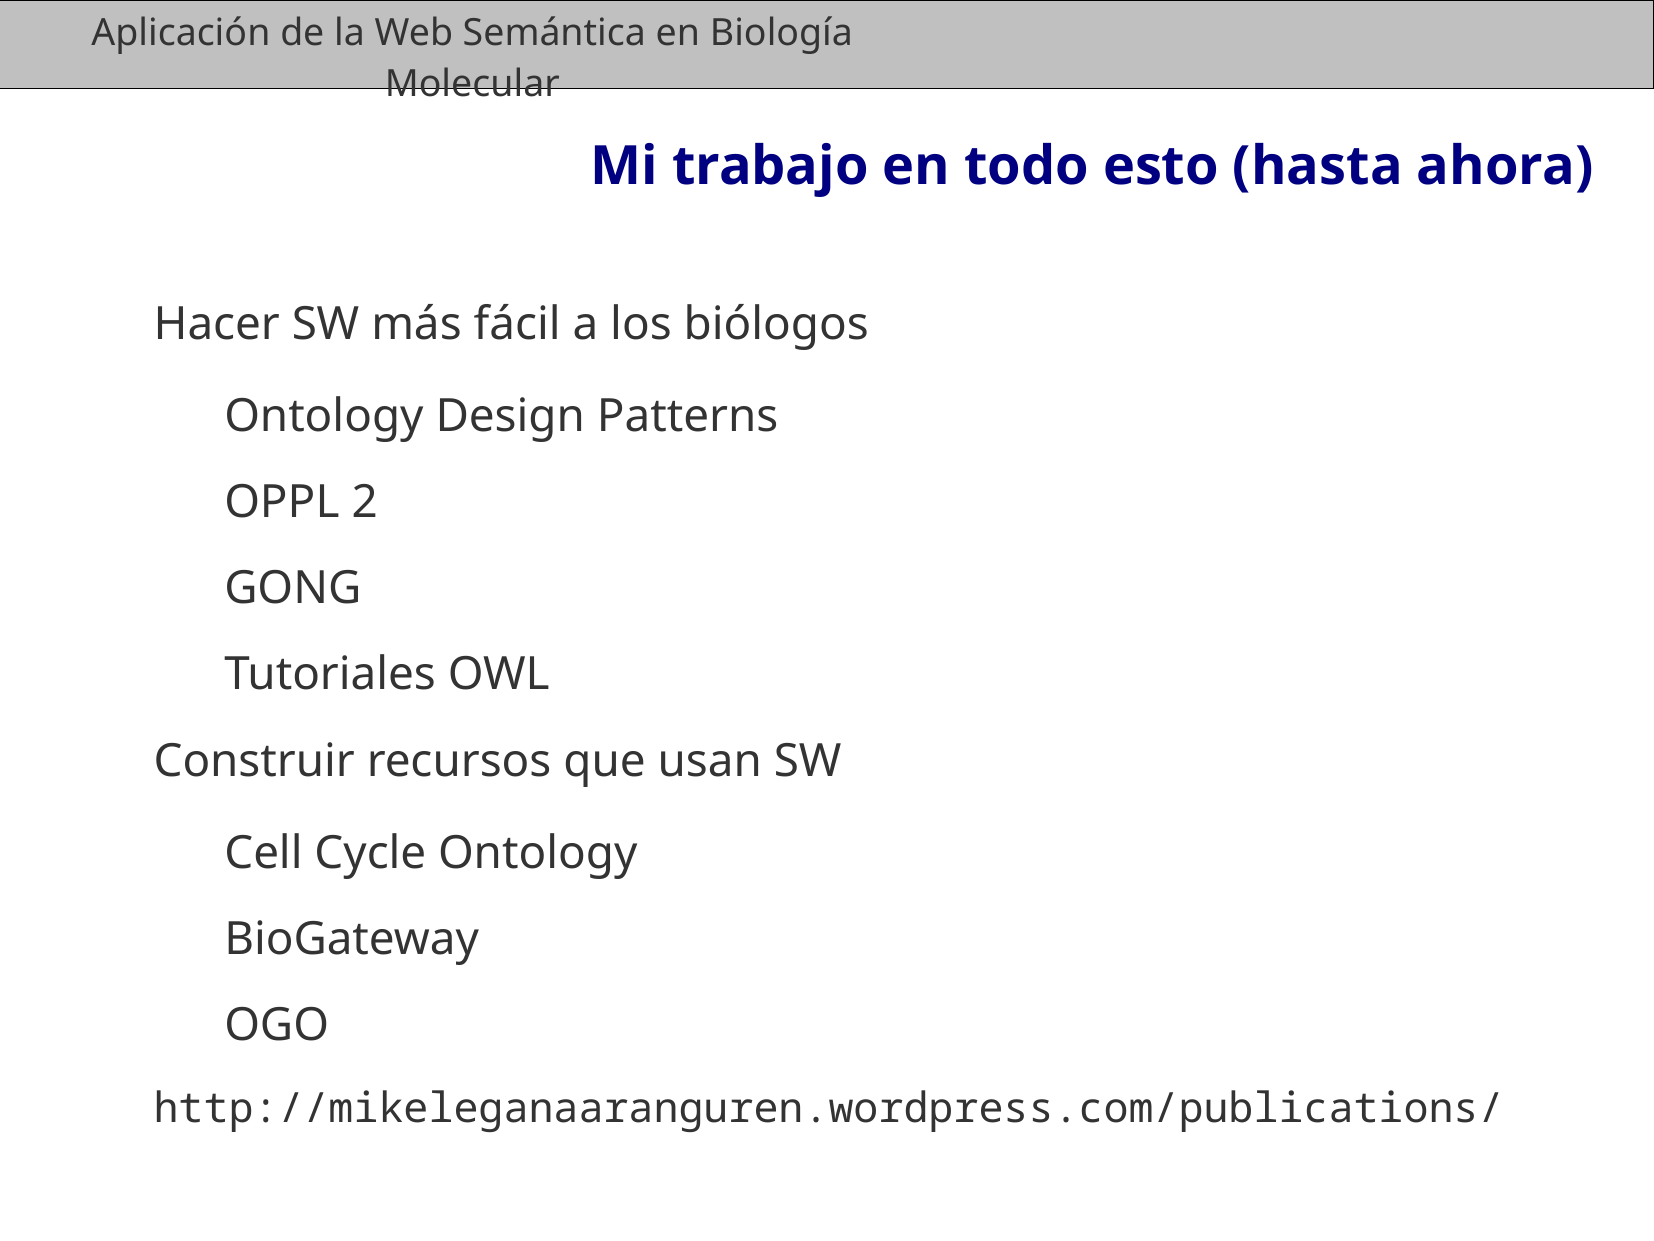

Aplicación de la Web Semántica en Biología Molecular
Mi trabajo en todo esto (hasta ahora)
# Hacer SW más fácil a los biólogos
Ontology Design Patterns
OPPL 2
GONG
Tutoriales OWL
Construir recursos que usan SW
Cell Cycle Ontology
BioGateway
OGO
http://mikeleganaaranguren.wordpress.com/publications/